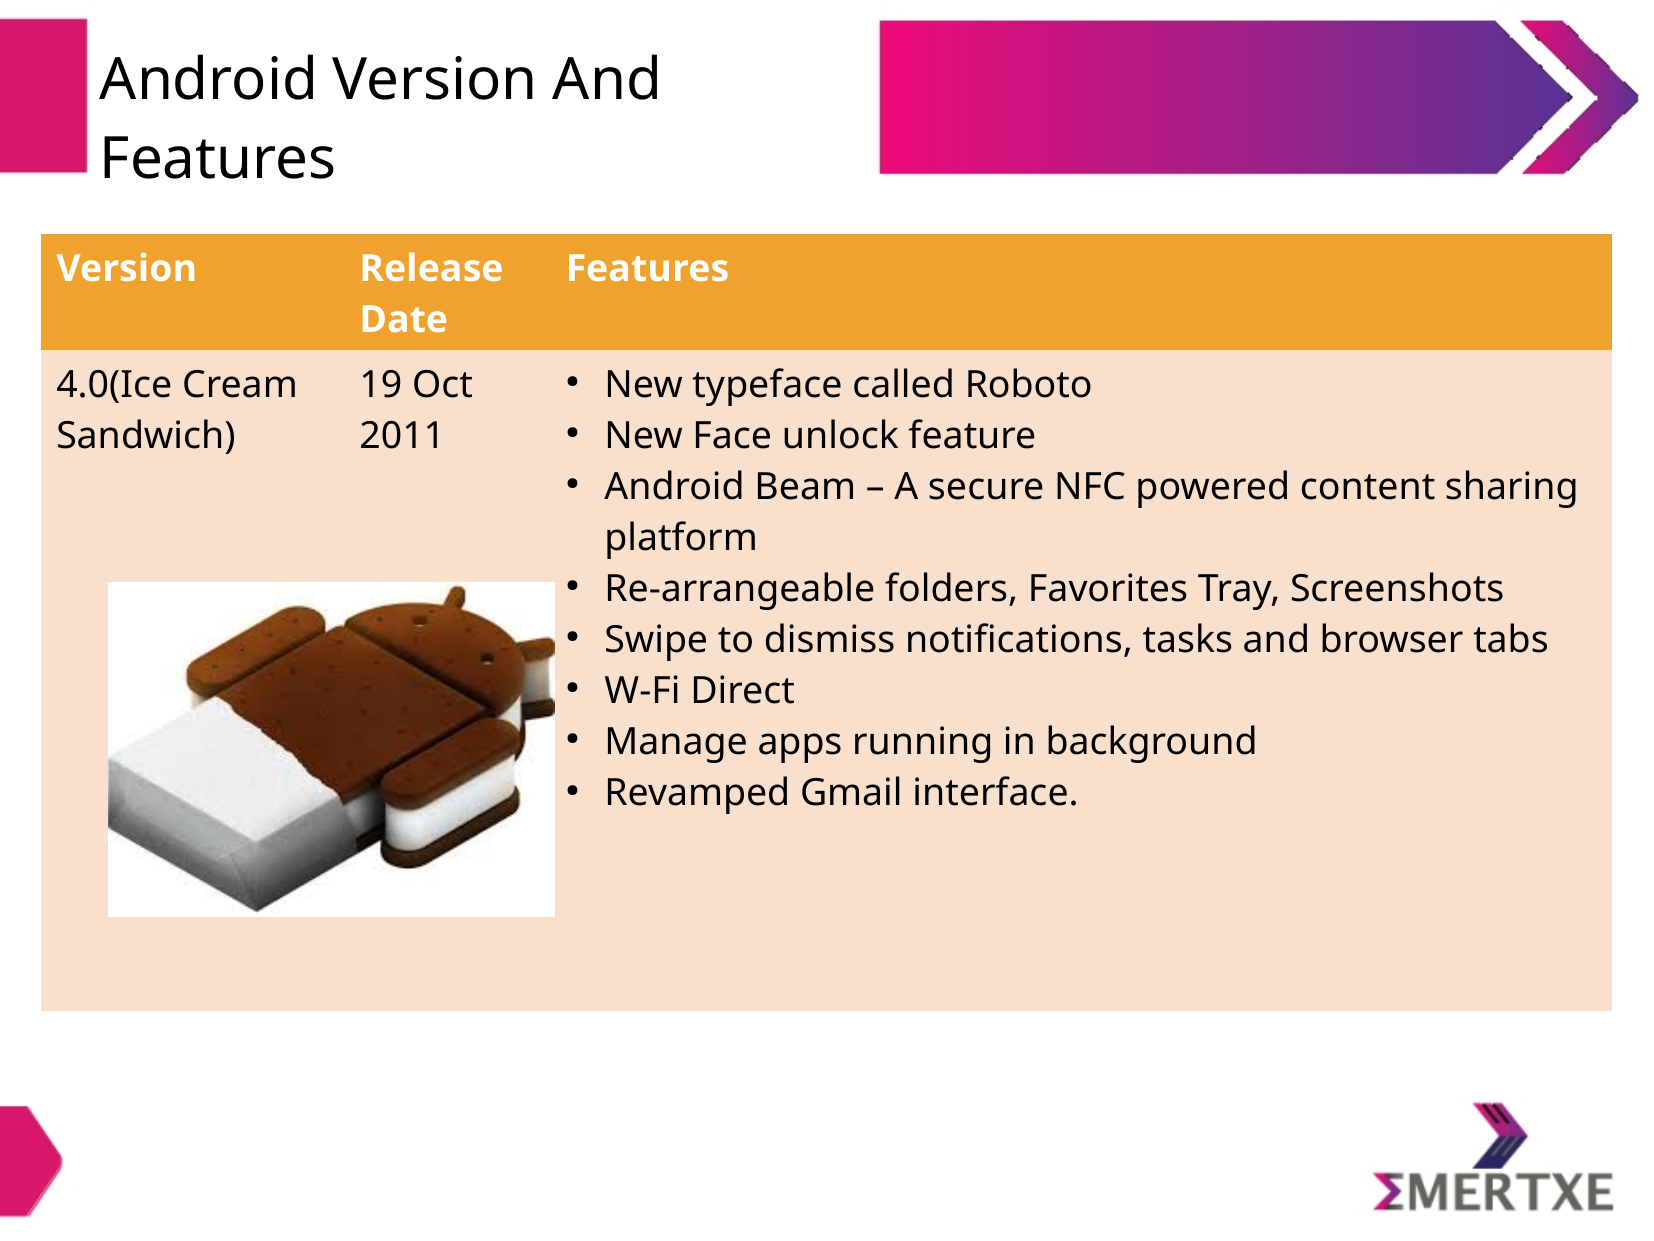

Android Version And
Features
| Version | Release Date | Features |
| --- | --- | --- |
| 4.0(Ice Cream Sandwich) | 19 Oct 2011 | New typeface called Roboto New Face unlock feature Android Beam – A secure NFC powered content sharing platform Re-arrangeable folders, Favorites Tray, Screenshots Swipe to dismiss notifications, tasks and browser tabs W-Fi Direct Manage apps running in background Revamped Gmail interface. |